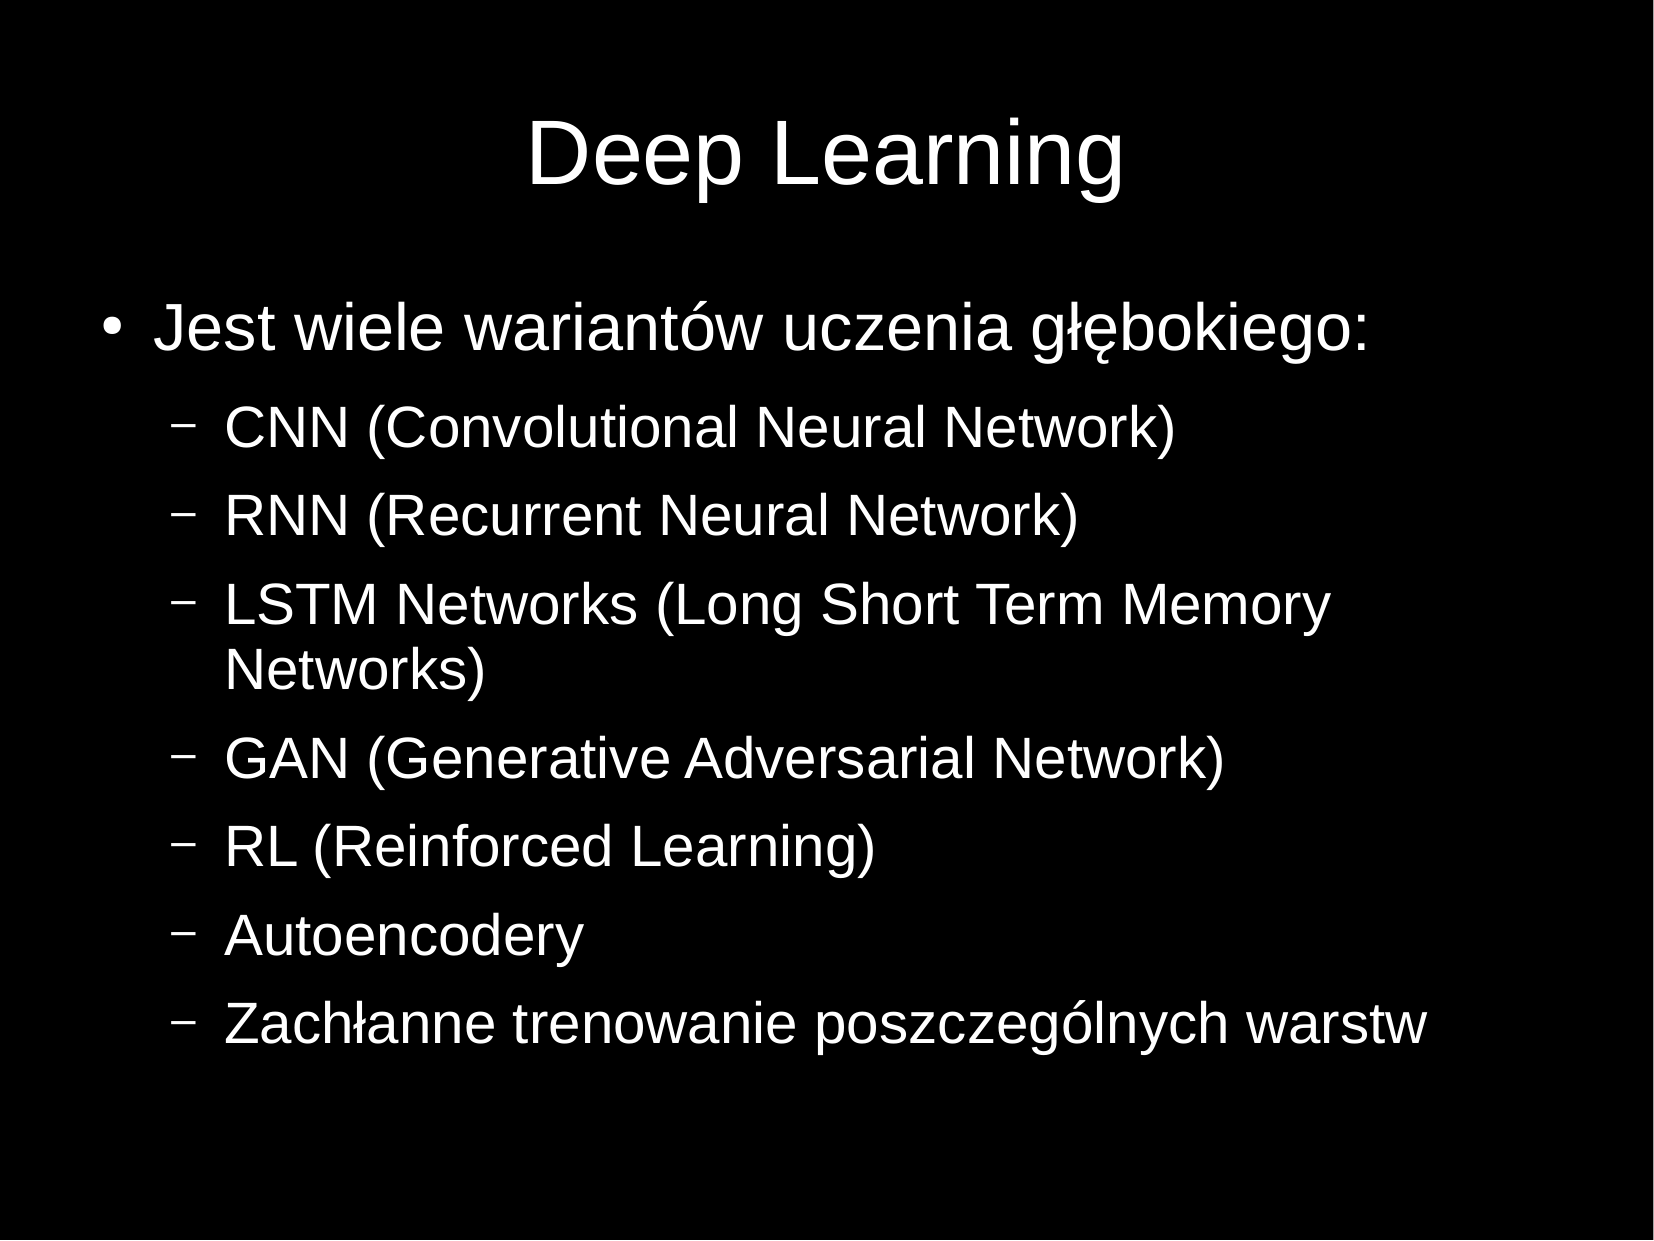

# Deep Learning
Jest wiele wariantów uczenia głębokiego:
CNN (Convolutional Neural Network)
RNN (Recurrent Neural Network)
LSTM Networks (Long Short Term Memory Networks)
GAN (Generative Adversarial Network)
RL (Reinforced Learning)
Autoencodery
Zachłanne trenowanie poszczególnych warstw